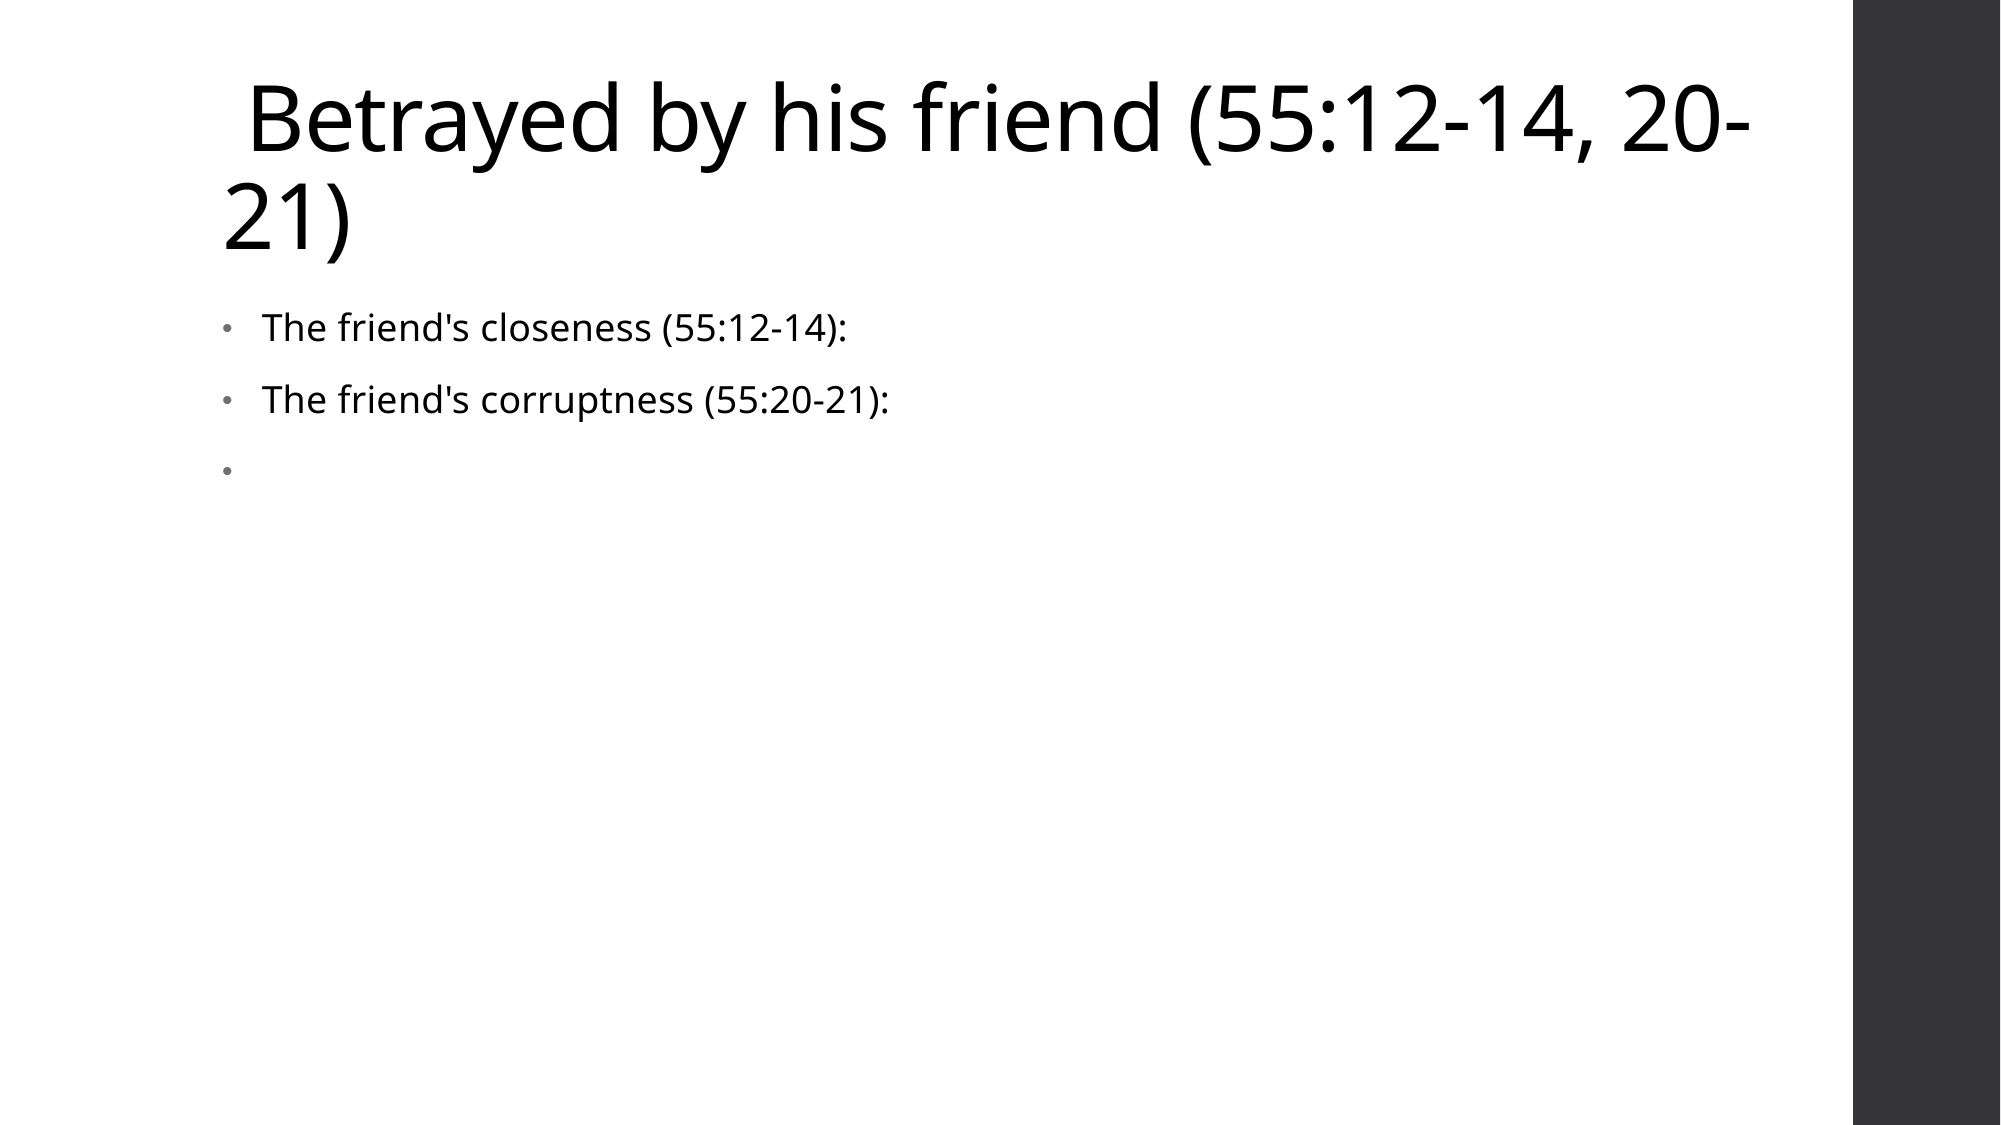

# Betrayed by his friend (55:12-14, 20-21)
 The friend's closeness (55:12-14):
 The friend's corruptness (55:20-21):